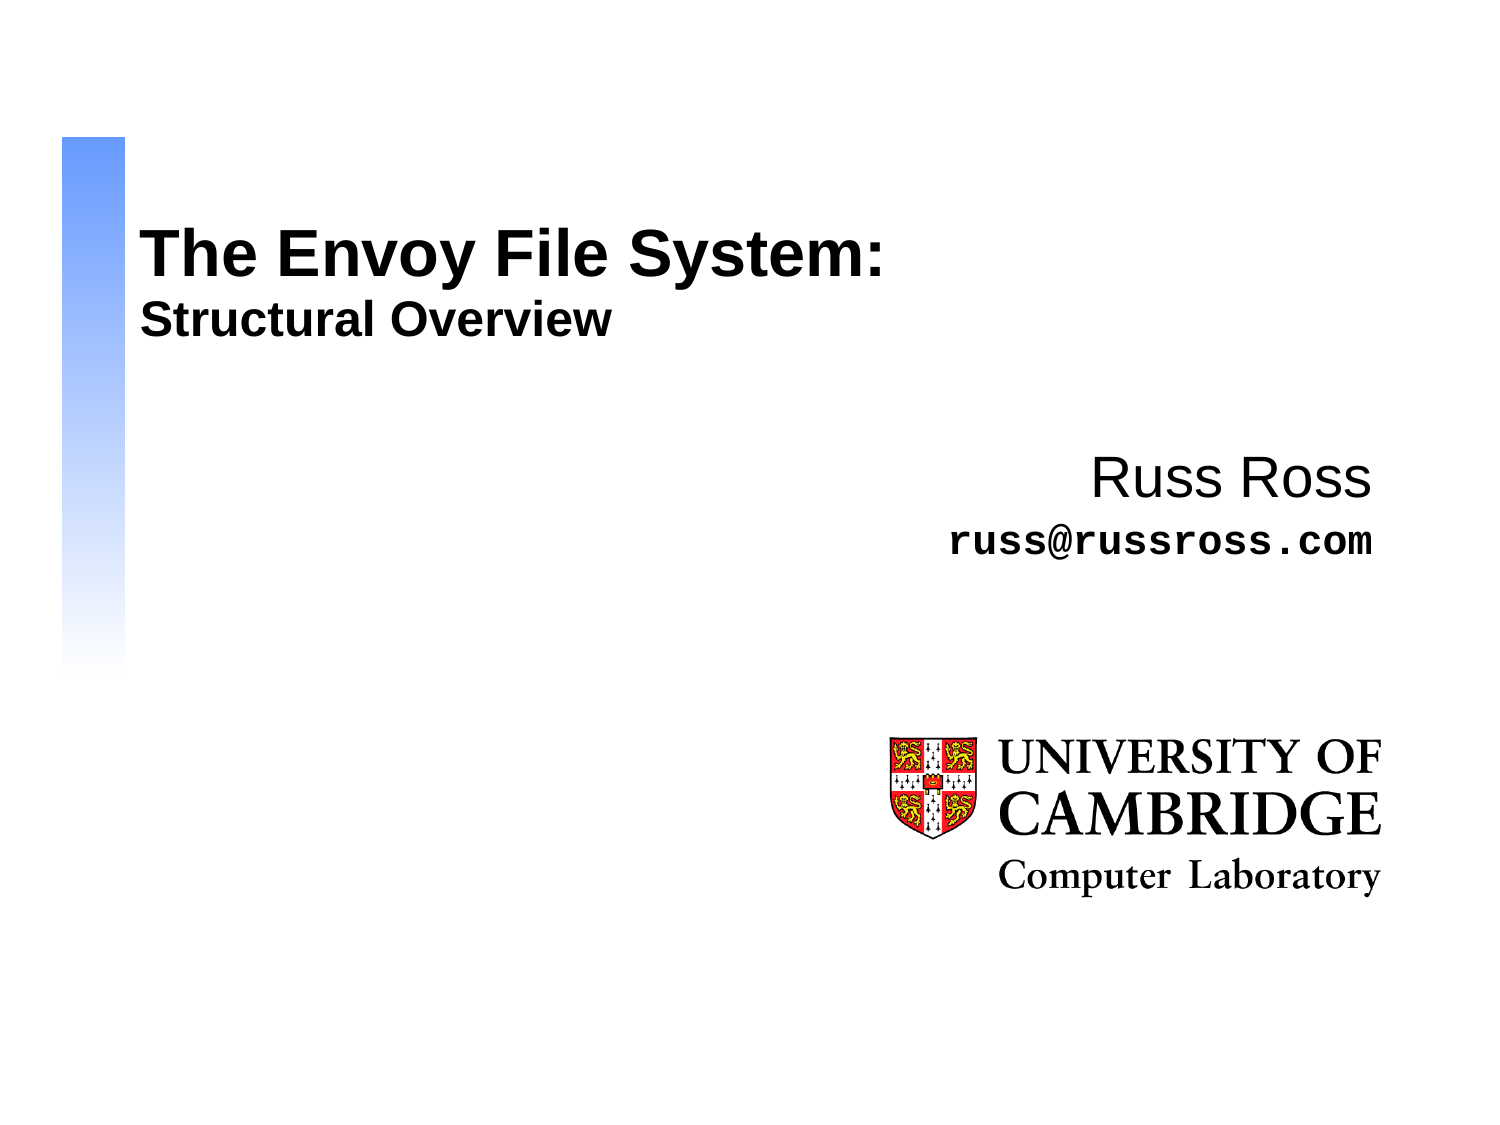

# The Envoy File System: Structural Overview
Russ Ross